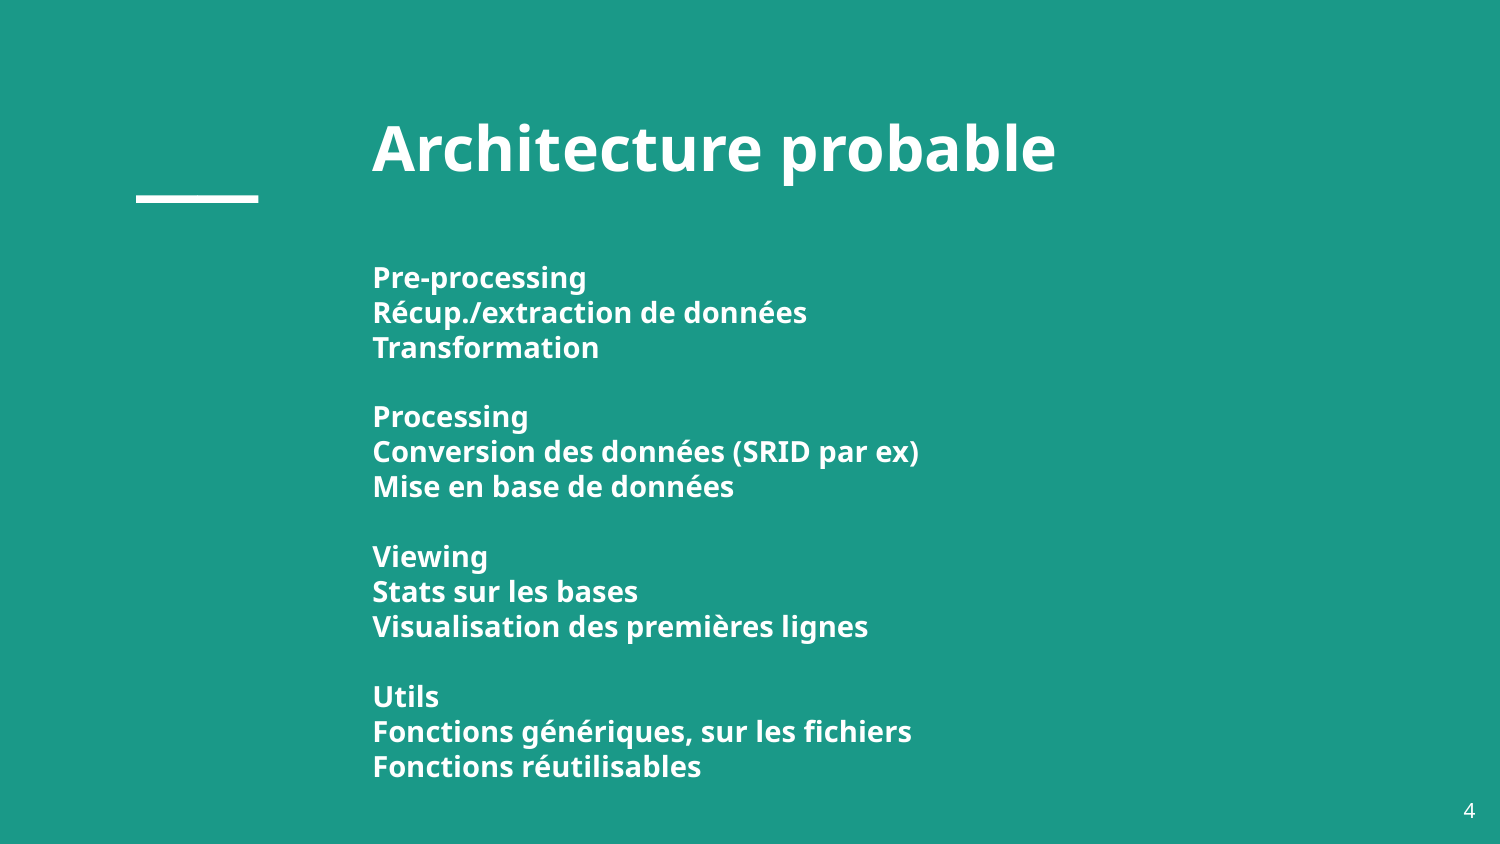

# Architecture probable Pre-processing Récup./extraction de données Transformation Processing Conversion des données (SRID par ex) Mise en base de données Viewing Stats sur les bases Visualisation des premières lignes Utils Fonctions génériques, sur les fichiers Fonctions réutilisables